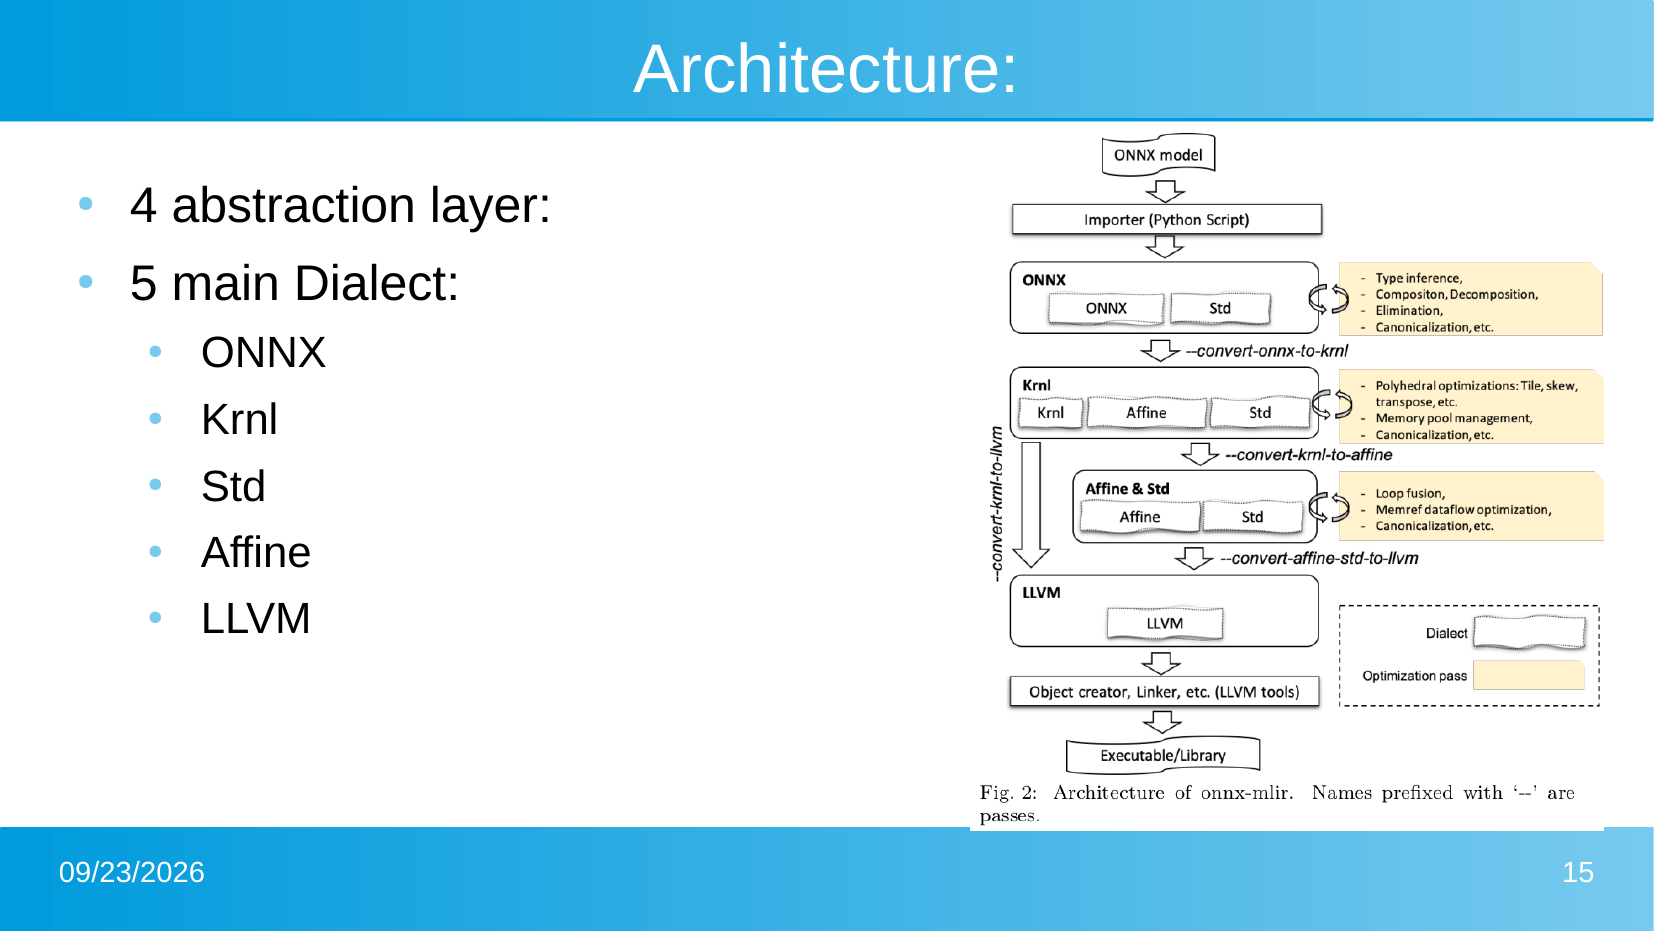

# Architecture:
4 abstraction layer:
5 main Dialect:
ONNX
Krnl
Std
Affine
LLVM
15